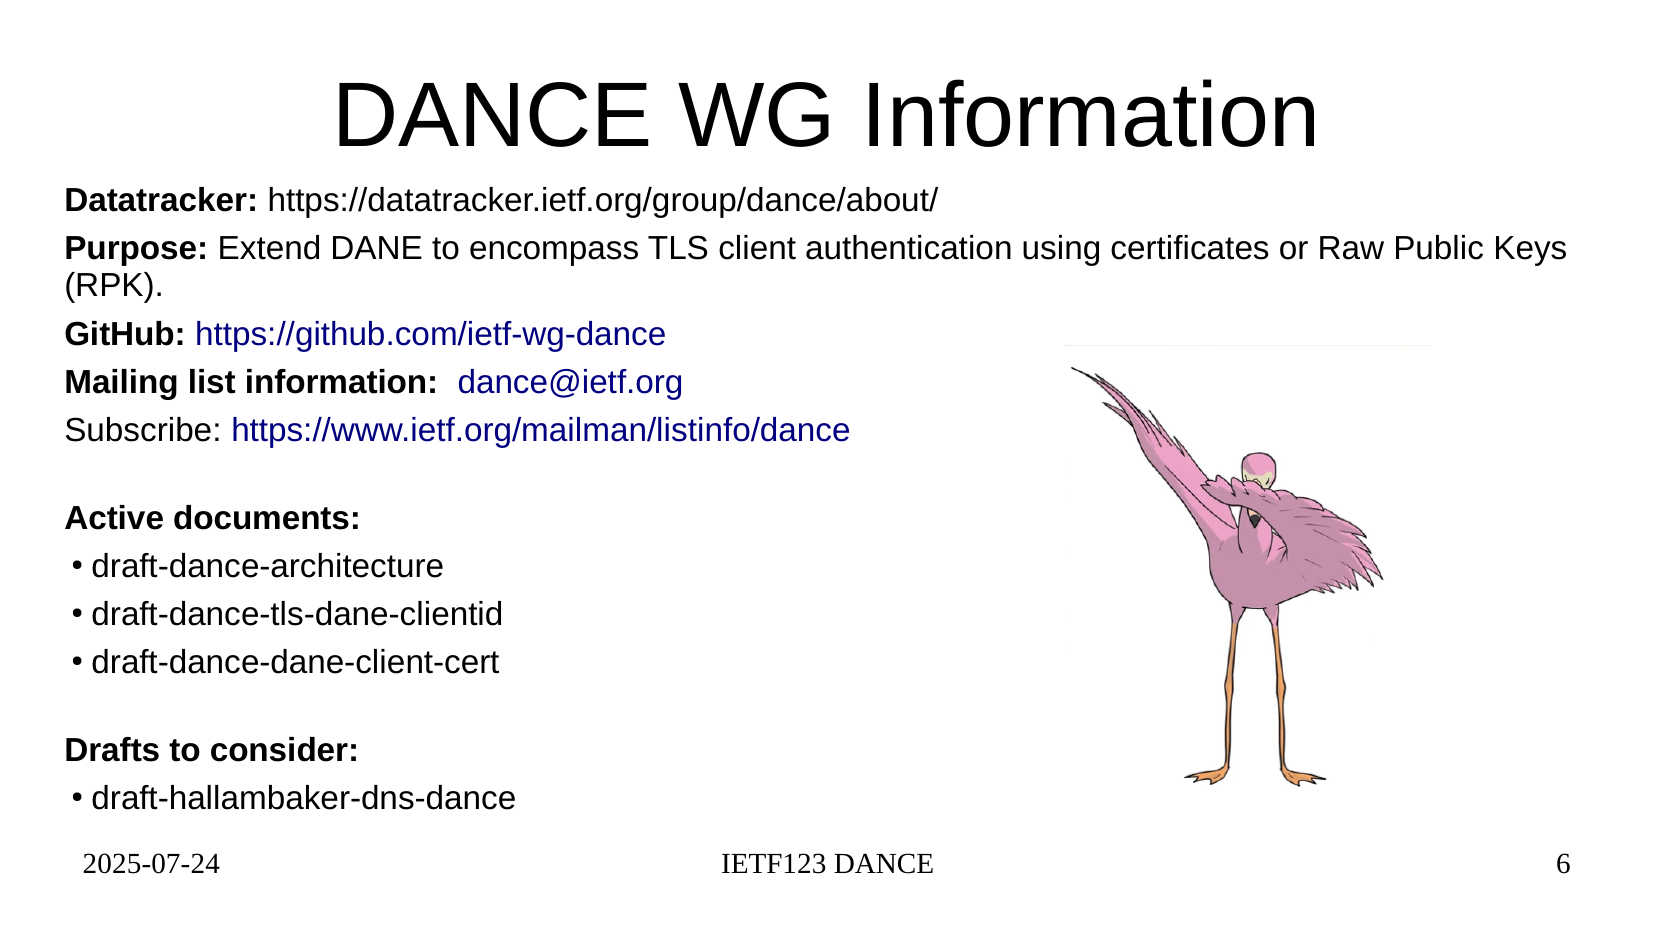

# DANCE WG Information
Datatracker: https://datatracker.ietf.org/group/dance/about/
Purpose: Extend DANE to encompass TLS client authentication using certificates or Raw Public Keys (RPK).
GitHub: https://github.com/ietf-wg-dance
Mailing list information: dance@ietf.org
Subscribe: https://www.ietf.org/mailman/listinfo/dance
Active documents:
draft-dance-architecture
draft-dance-tls-dane-clientid
draft-dance-dane-client-cert
Drafts to consider:
draft-hallambaker-dns-dance
2025-07-24
IETF123 DANCE
6